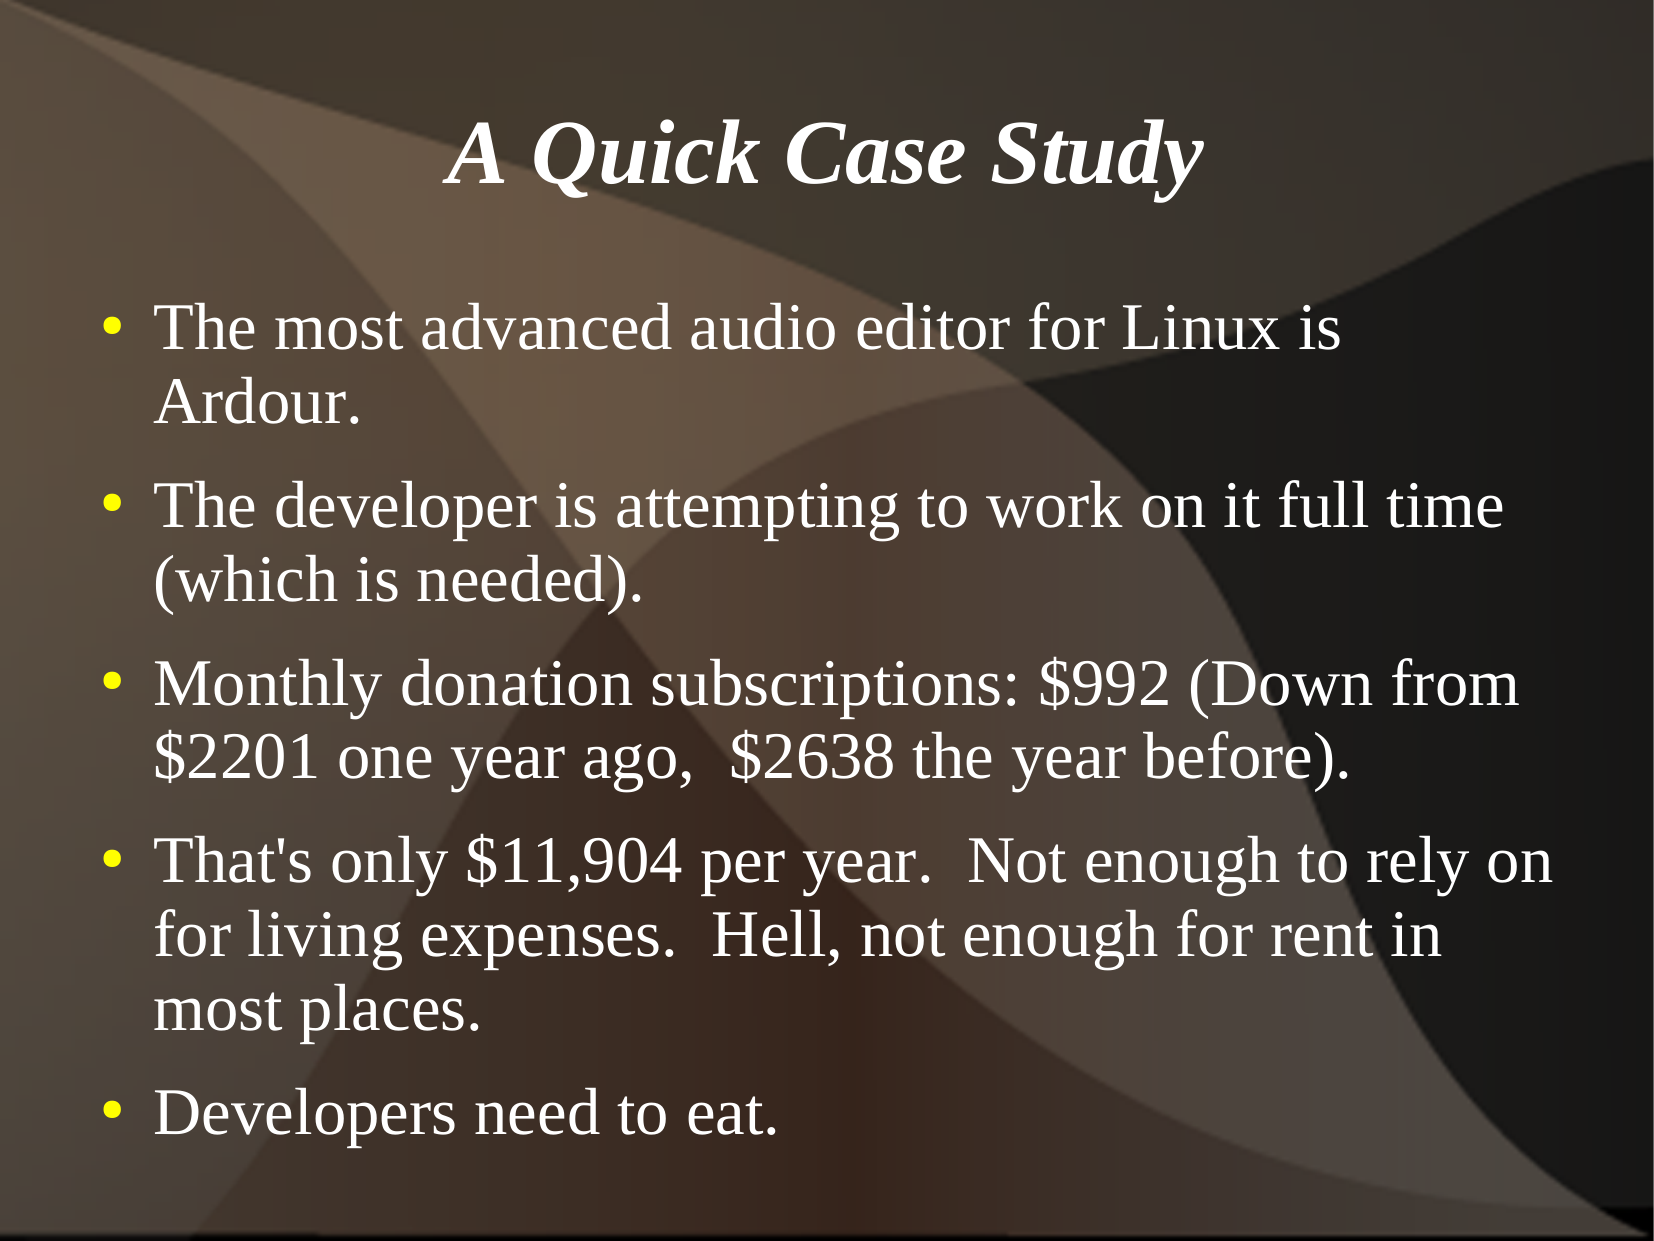

# A Quick Case Study
The most advanced audio editor for Linux is Ardour.
The developer is attempting to work on it full time (which is needed).
Monthly donation subscriptions: $992 (Down from $2201 one year ago, $2638 the year before).
That's only $11,904 per year. Not enough to rely on for living expenses. Hell, not enough for rent in most places.
Developers need to eat.